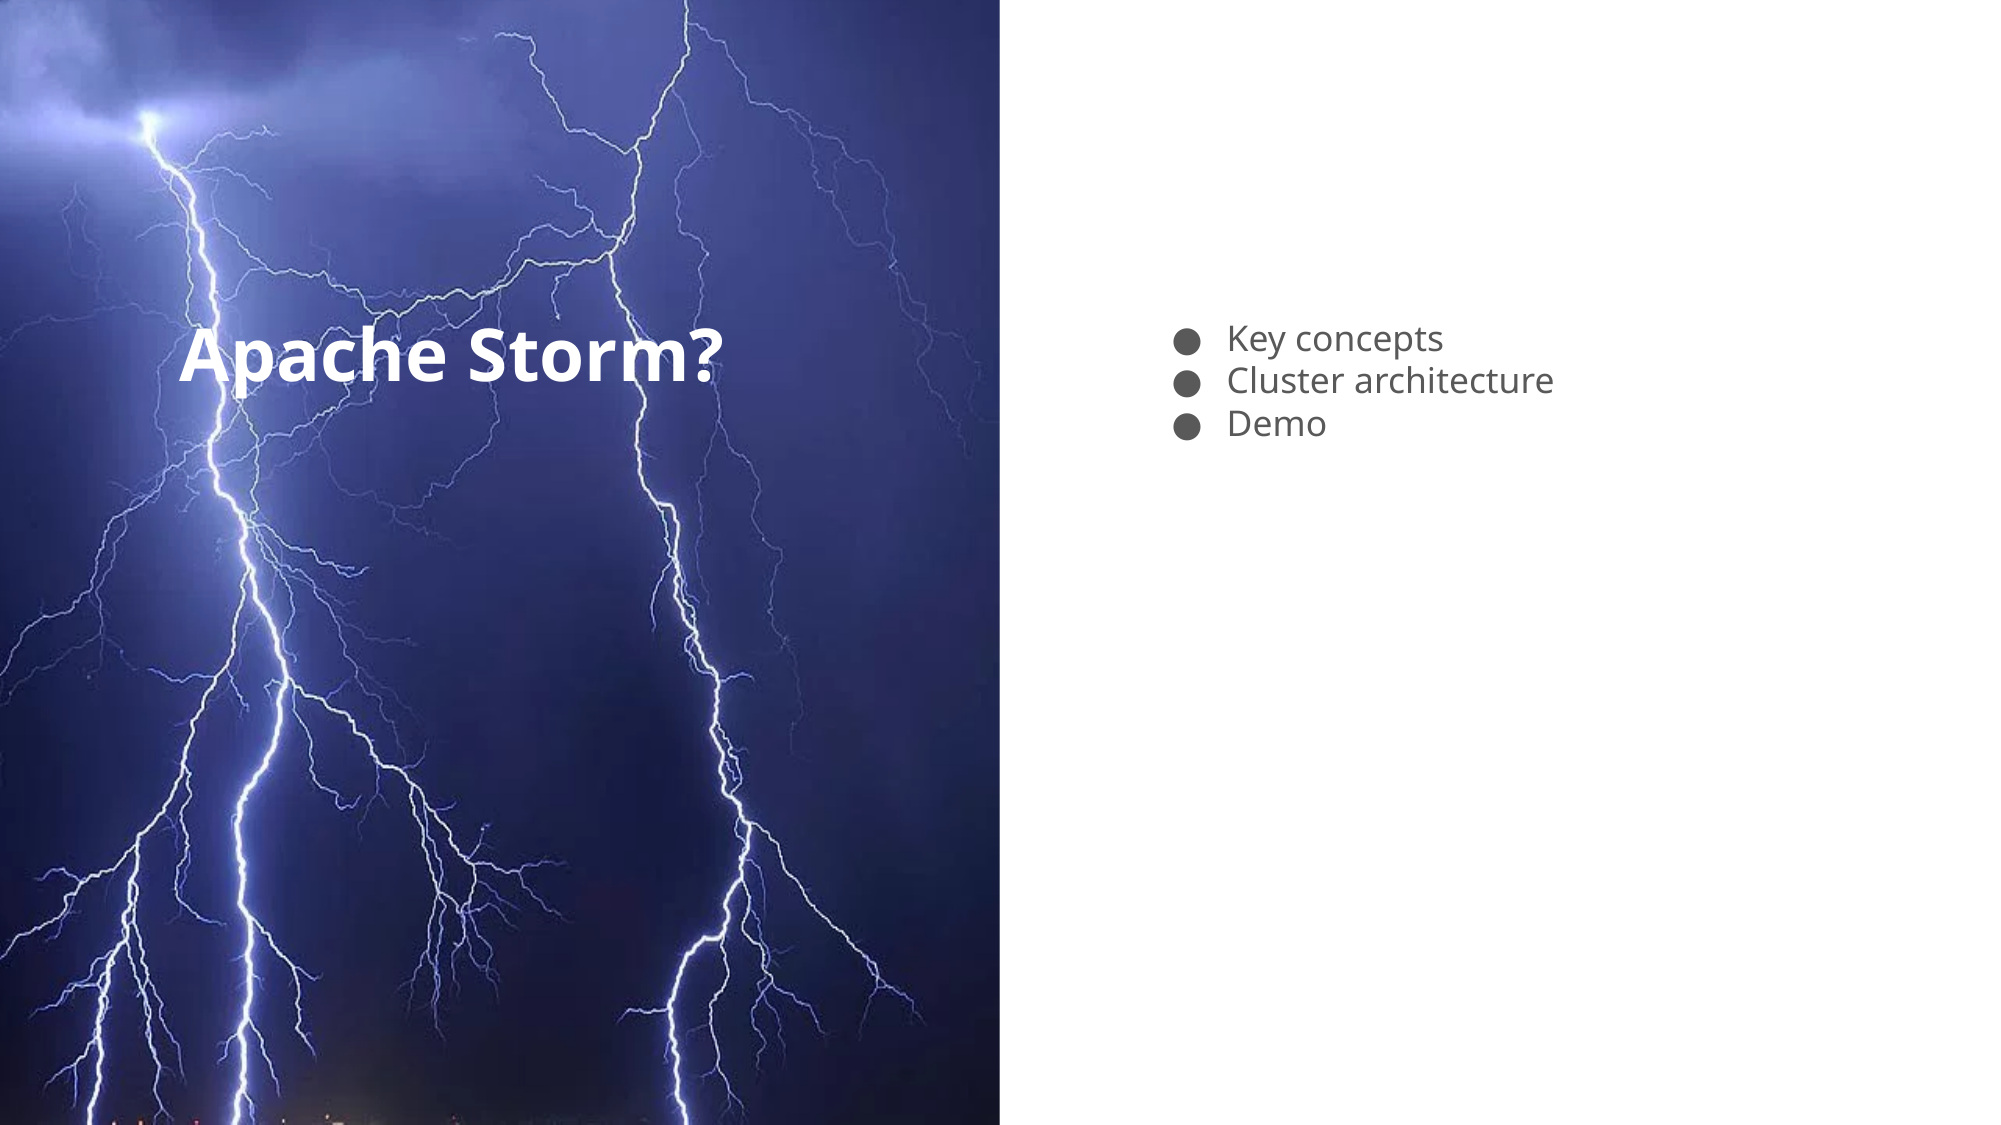

Apache Storm?
# Key concepts
Cluster architecture
Demo